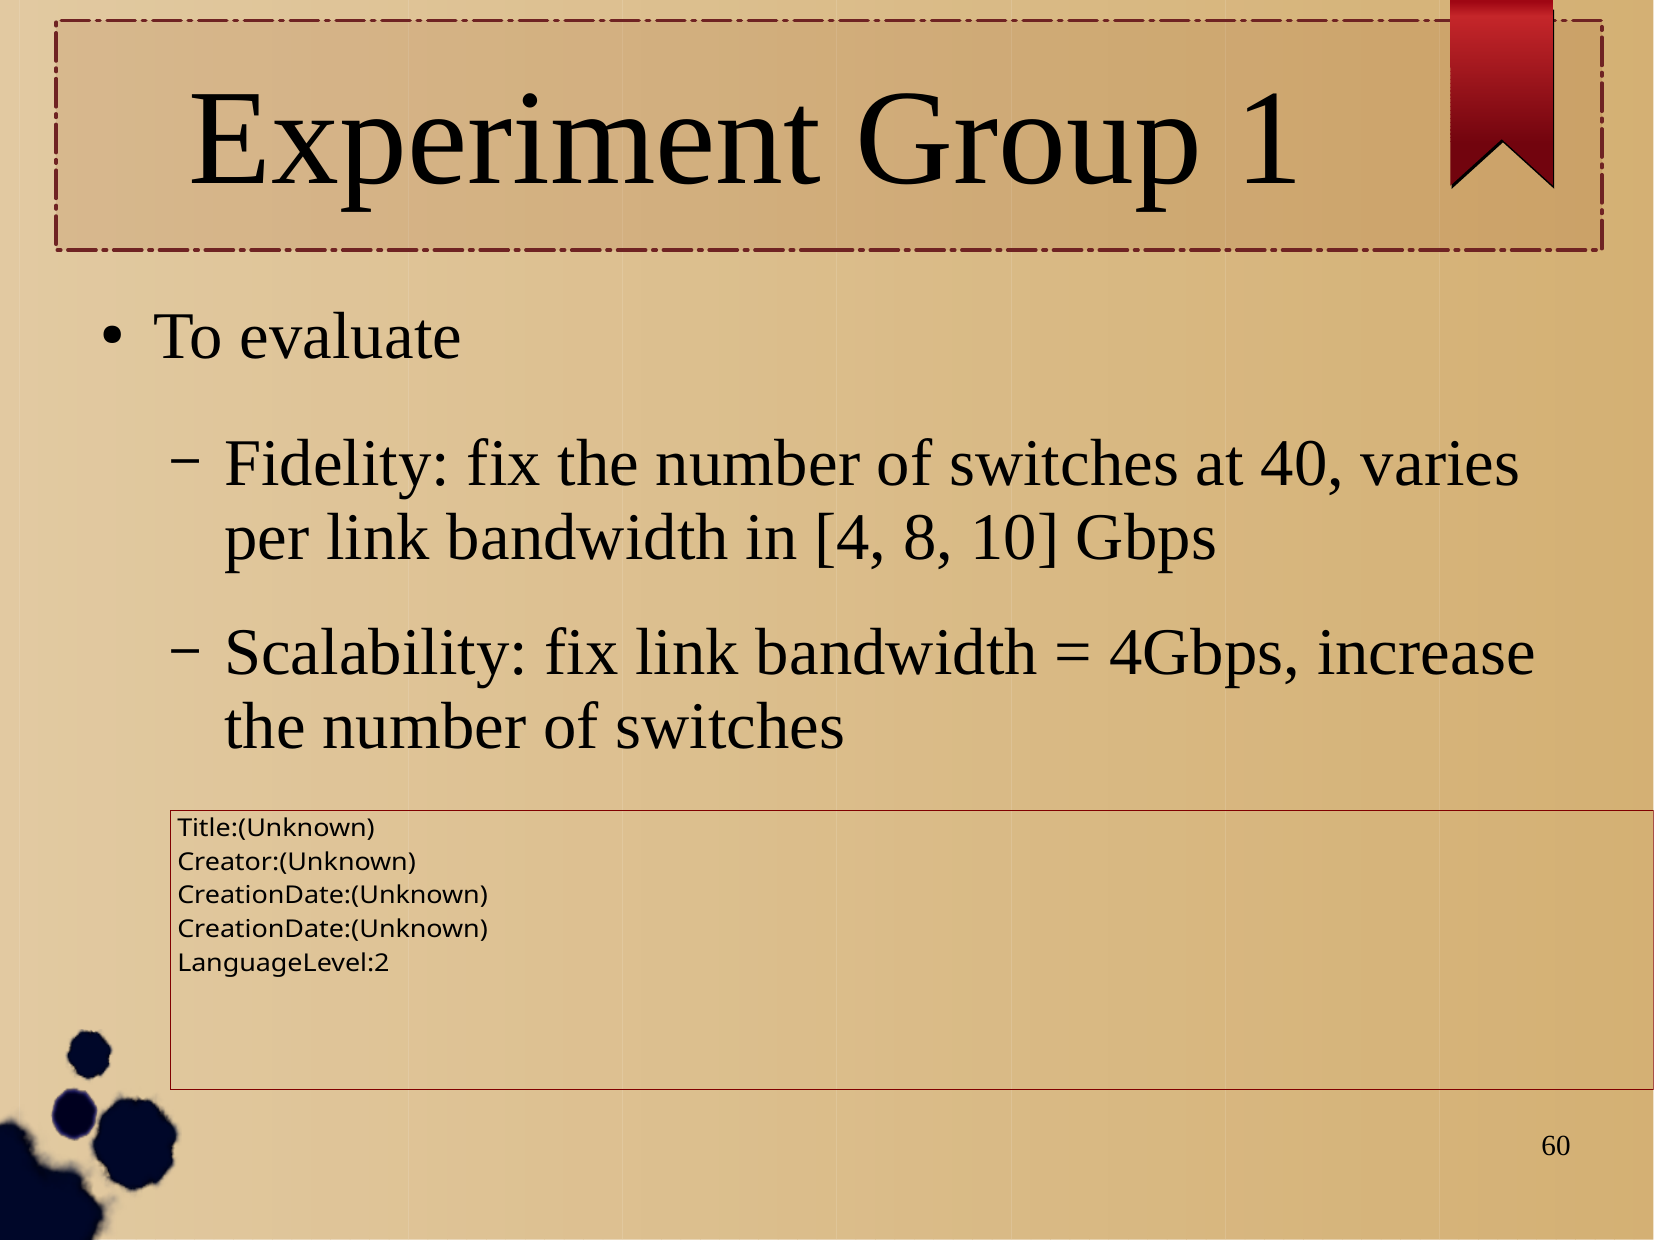

# Experiment Group 1
To evaluate
Fidelity: fix the number of switches at 40, varies per link bandwidth in [4, 8, 10] Gbps
Scalability: fix link bandwidth = 4Gbps, increase the number of switches
60